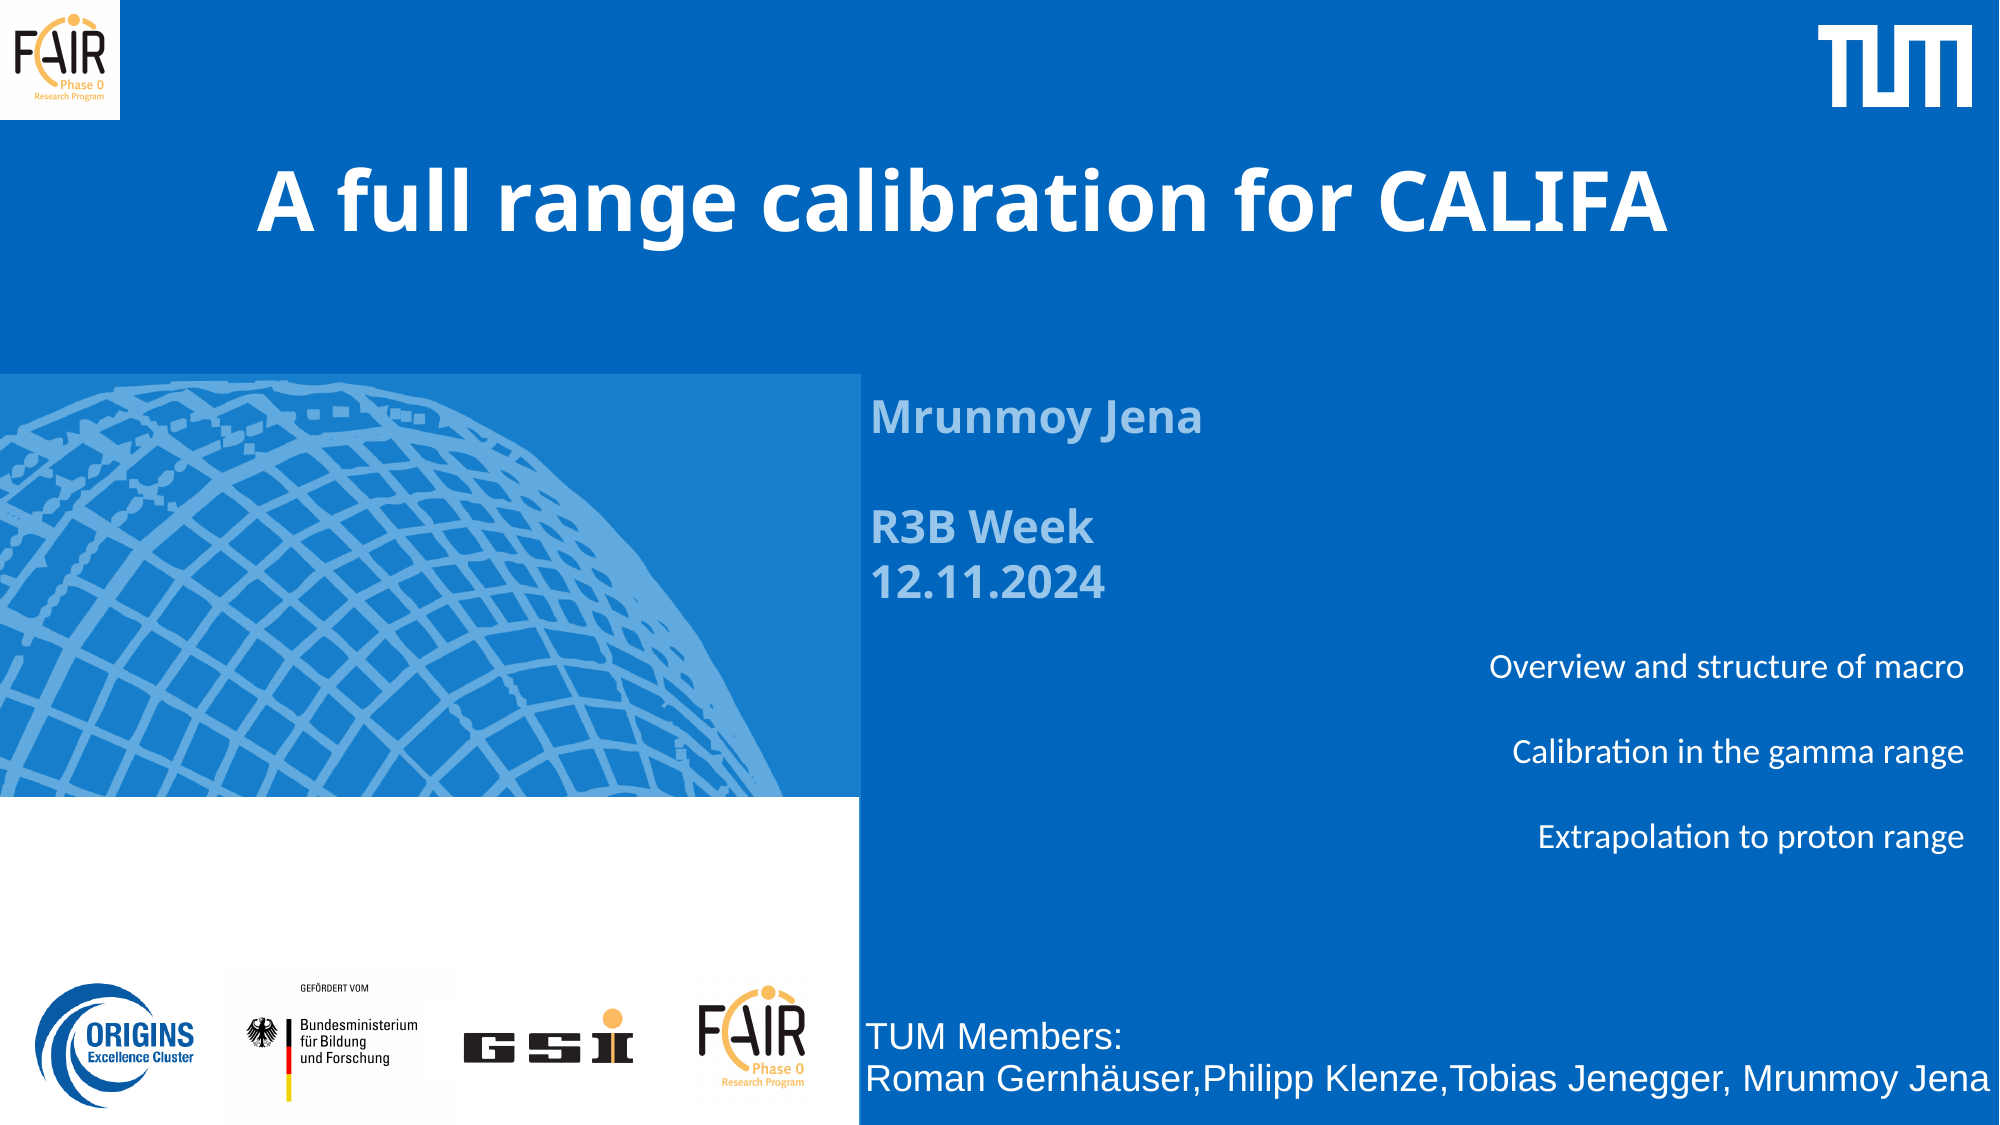

A full range calibration for CALIFA
Mrunmoy Jena
R3B Week
12.11.2024
Overview and structure of macro
Calibration in the gamma range
Extrapolation to proton range
Physics with R3B
CALIFA – Design
TUM Members:
Roman Gernhäuser,Philipp Klenze,Tobias Jenegger, Mrunmoy Jena